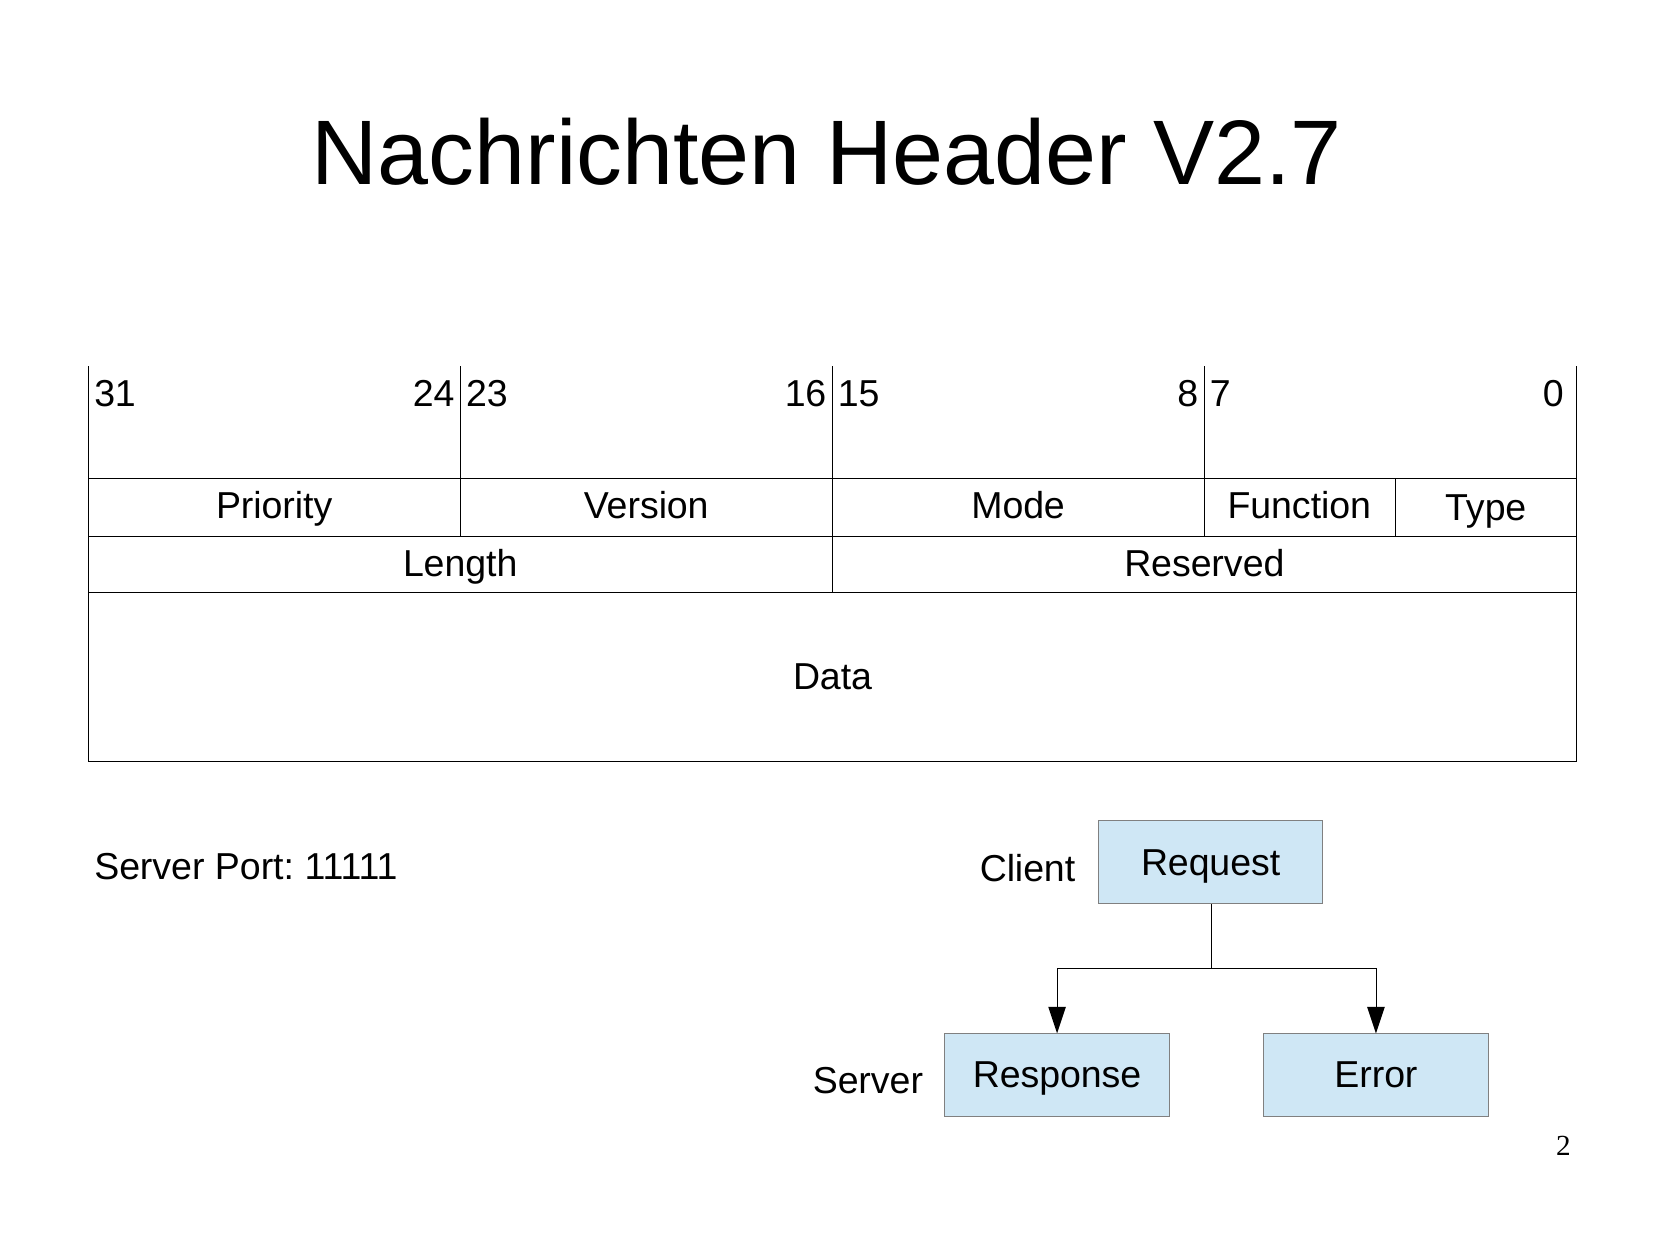

# Nachrichten Header V2.7
| 31 | 24 | 23 | 16 | 15 | 8 | 7 | | 0 |
| --- | --- | --- | --- | --- | --- | --- | --- | --- |
| | | | | | | | | |
| Priority | | Version | | Mode | | Function | Type | |
| Length | | | | Reserved | | | | |
| Data | | | | | | | | |
| Server Port: 11111 | | | | | | | | |
Client
Request
Server
Response
Error
2